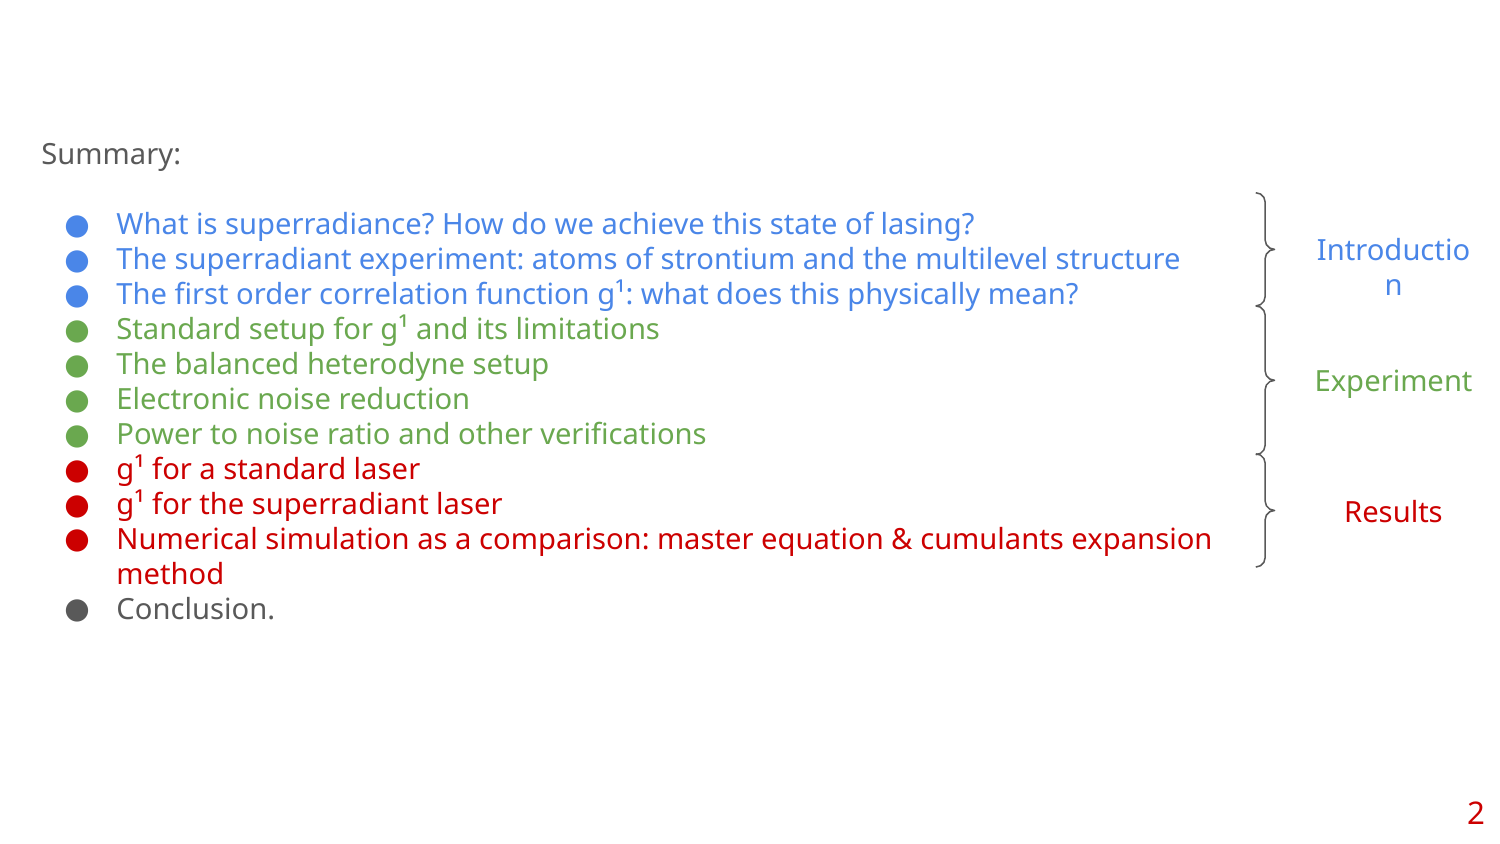

Summary:
What is superradiance? How do we achieve this state of lasing?
The superradiant experiment: atoms of strontium and the multilevel structure
The first order correlation function g¹: what does this physically mean?
Standard setup for g¹ and its limitations
The balanced heterodyne setup
Electronic noise reduction
Power to noise ratio and other verifications
g¹ for a standard laser
g¹ for the superradiant laser
Numerical simulation as a comparison: master equation & cumulants expansion method
Conclusion.
Introduction
Experiment
Results
2